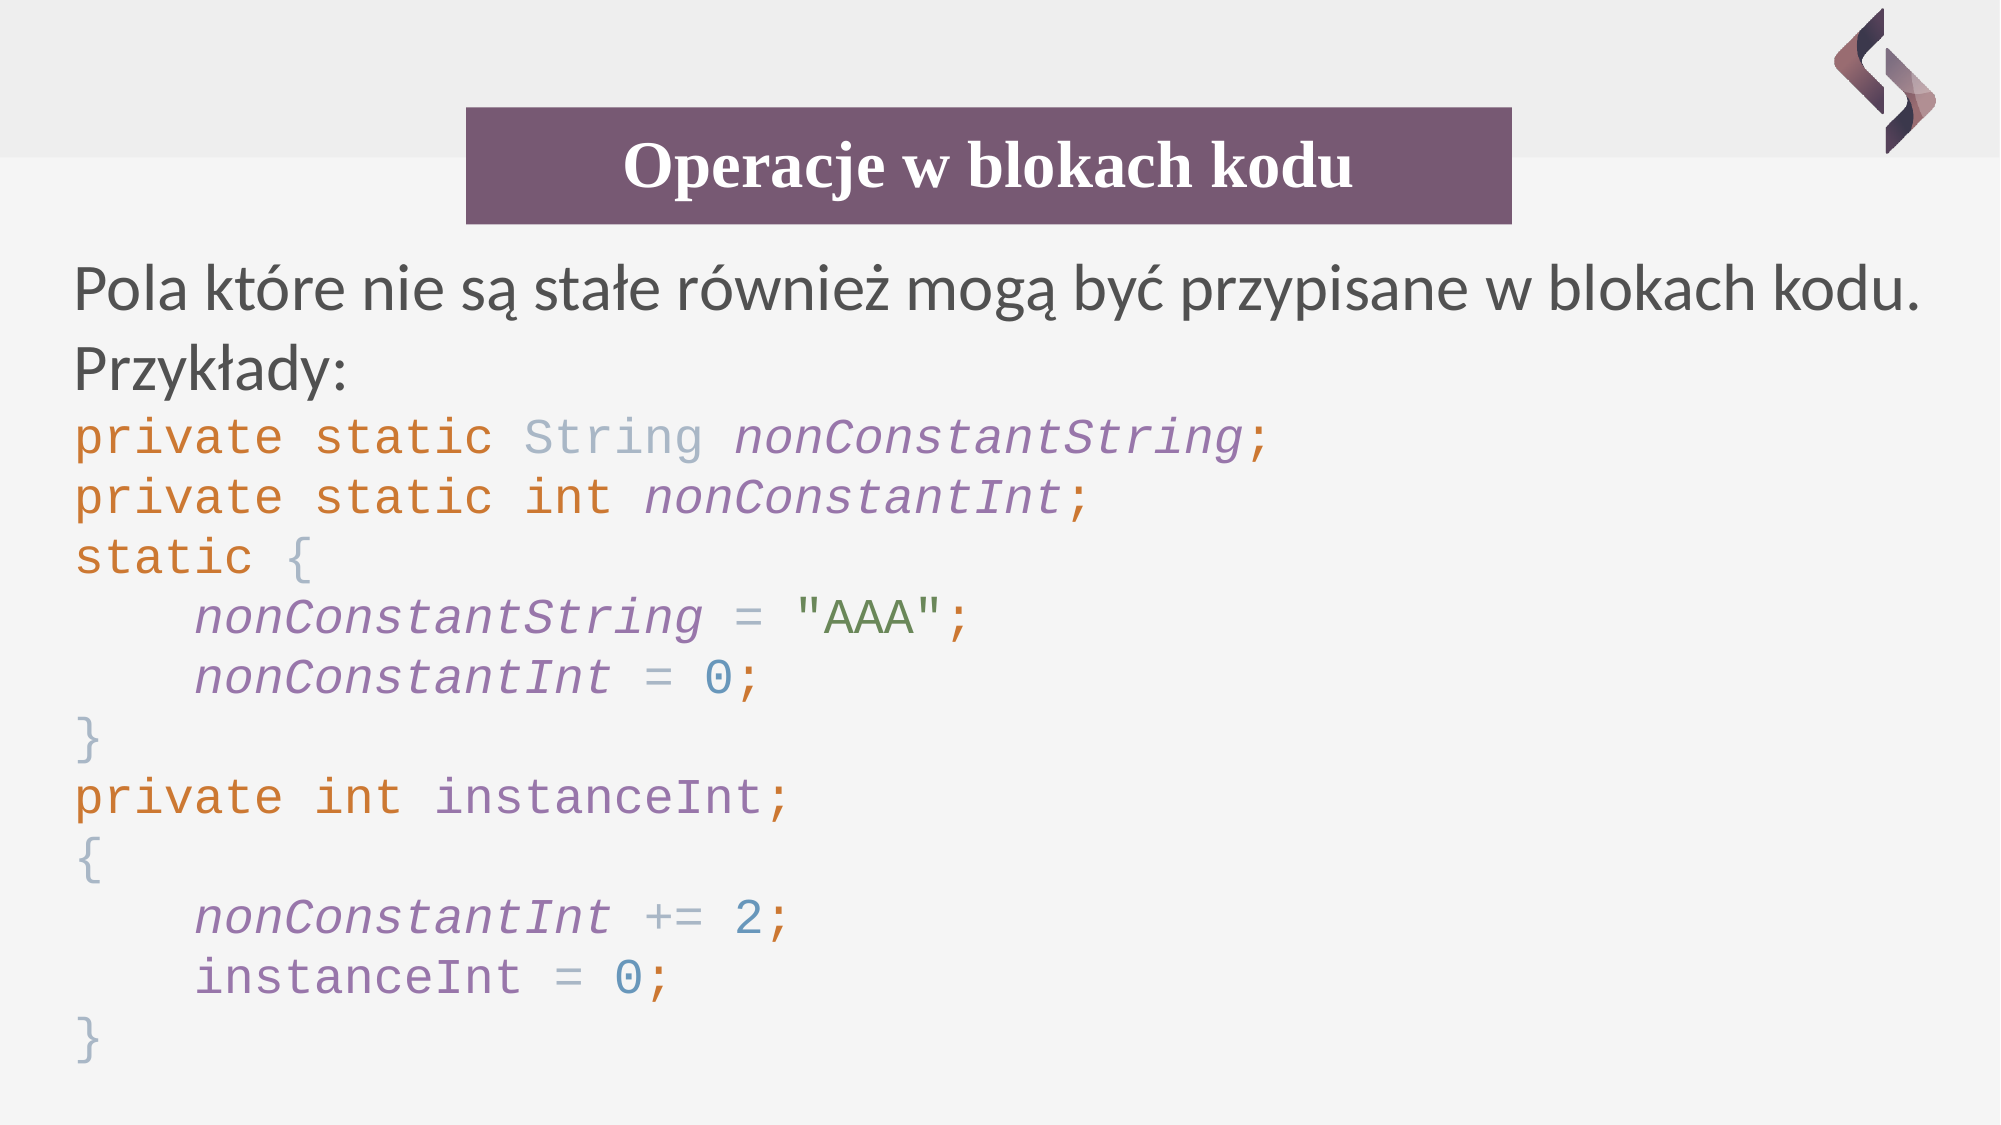

Operacje w blokach kodu
Pola które nie są stałe również mogą być przypisane w blokach kodu.
Przykłady:
private static String nonConstantString;
private static int nonConstantInt;
static {
 nonConstantString = "AAA";
 nonConstantInt = 0;
}
private int instanceInt;
{
 nonConstantInt += 2;
 instanceInt = 0;
}